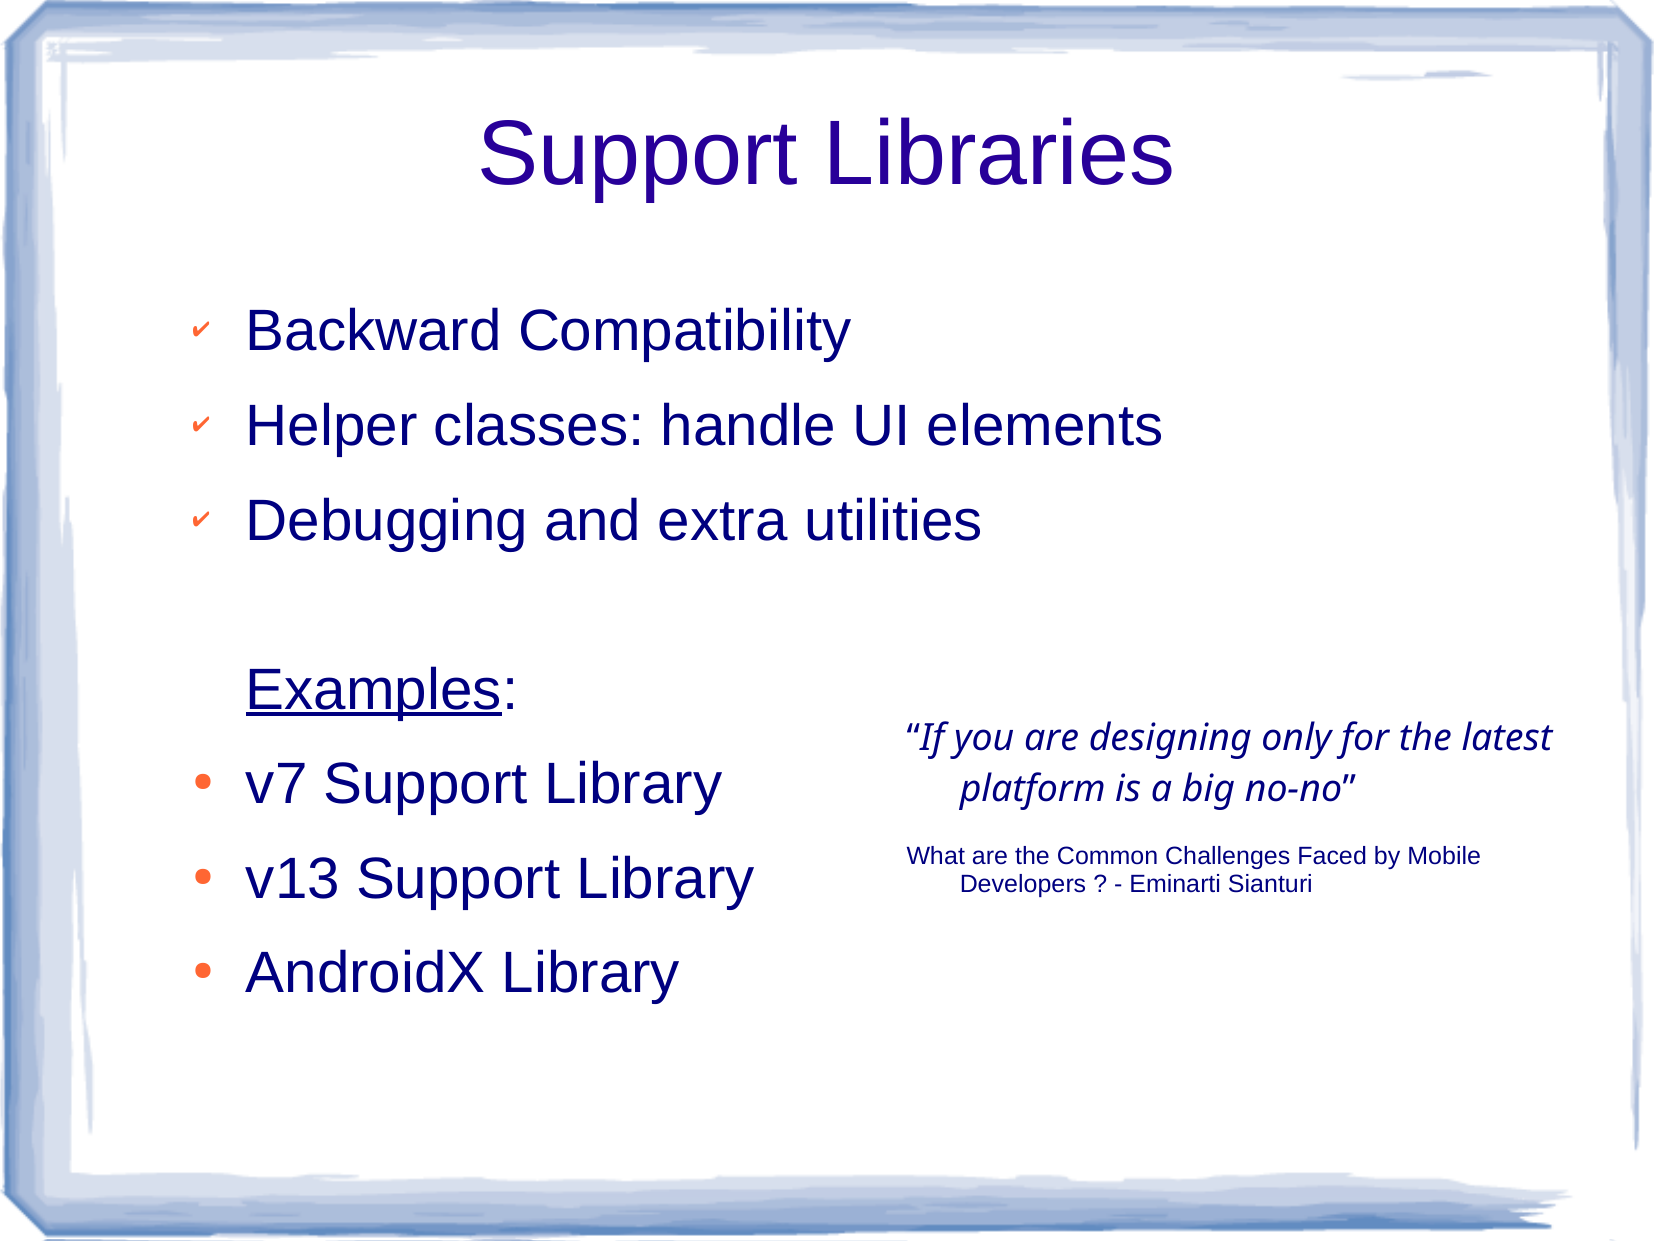

# Support Libraries
Backward Compatibility
Helper classes: handle UI elements
Debugging and extra utilities
Examples:
v7 Support Library
v13 Support Library
AndroidX Library
“If you are designing only for the latest platform is a big no-no”
What are the Common Challenges Faced by Mobile Developers ? - Eminarti Sianturi